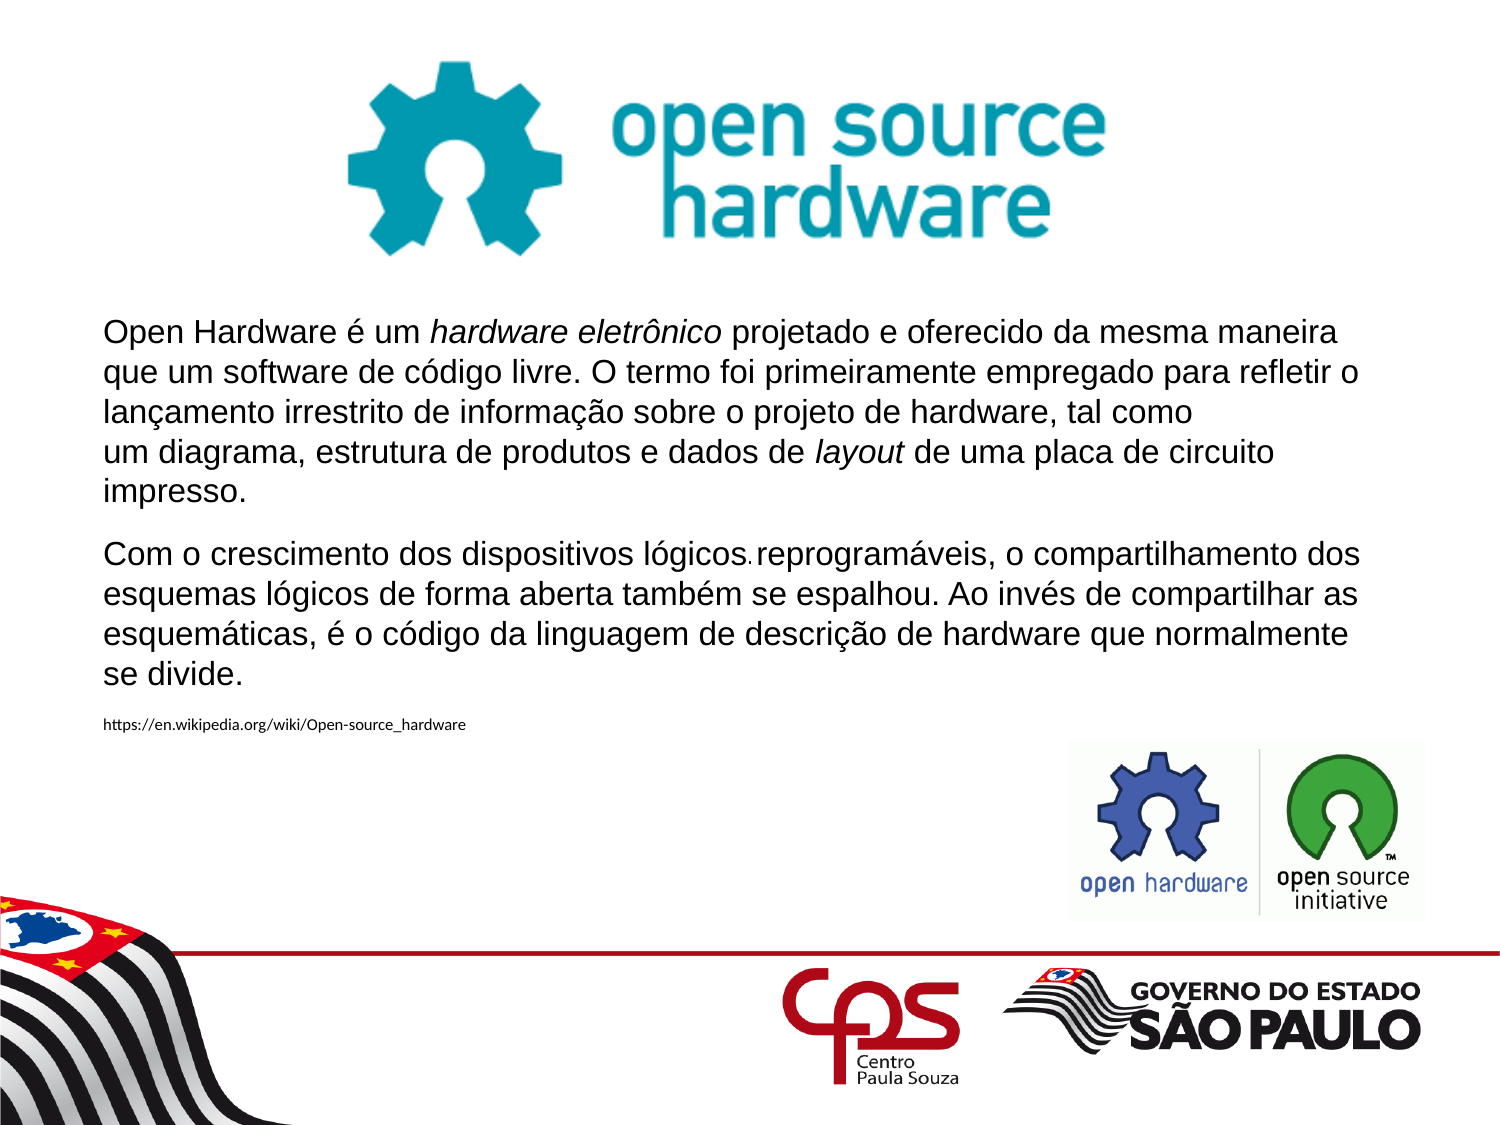

Open Hardware é um hardware eletrônico projetado e oferecido da mesma maneira que um software de código livre. O termo foi primeiramente empregado para refletir o lançamento irrestrito de informação sobre o projeto de hardware, tal como um diagrama, estrutura de produtos e dados de layout de uma placa de circuito impresso.
Com o crescimento dos dispositivos lógicos reprogramáveis, o compartilhamento dos esquemas lógicos de forma aberta também se espalhou. Ao invés de compartilhar as esquemáticas, é o código da linguagem de descrição de hardware que normalmente se divide.
https://en.wikipedia.org/wiki/Open-source_hardware